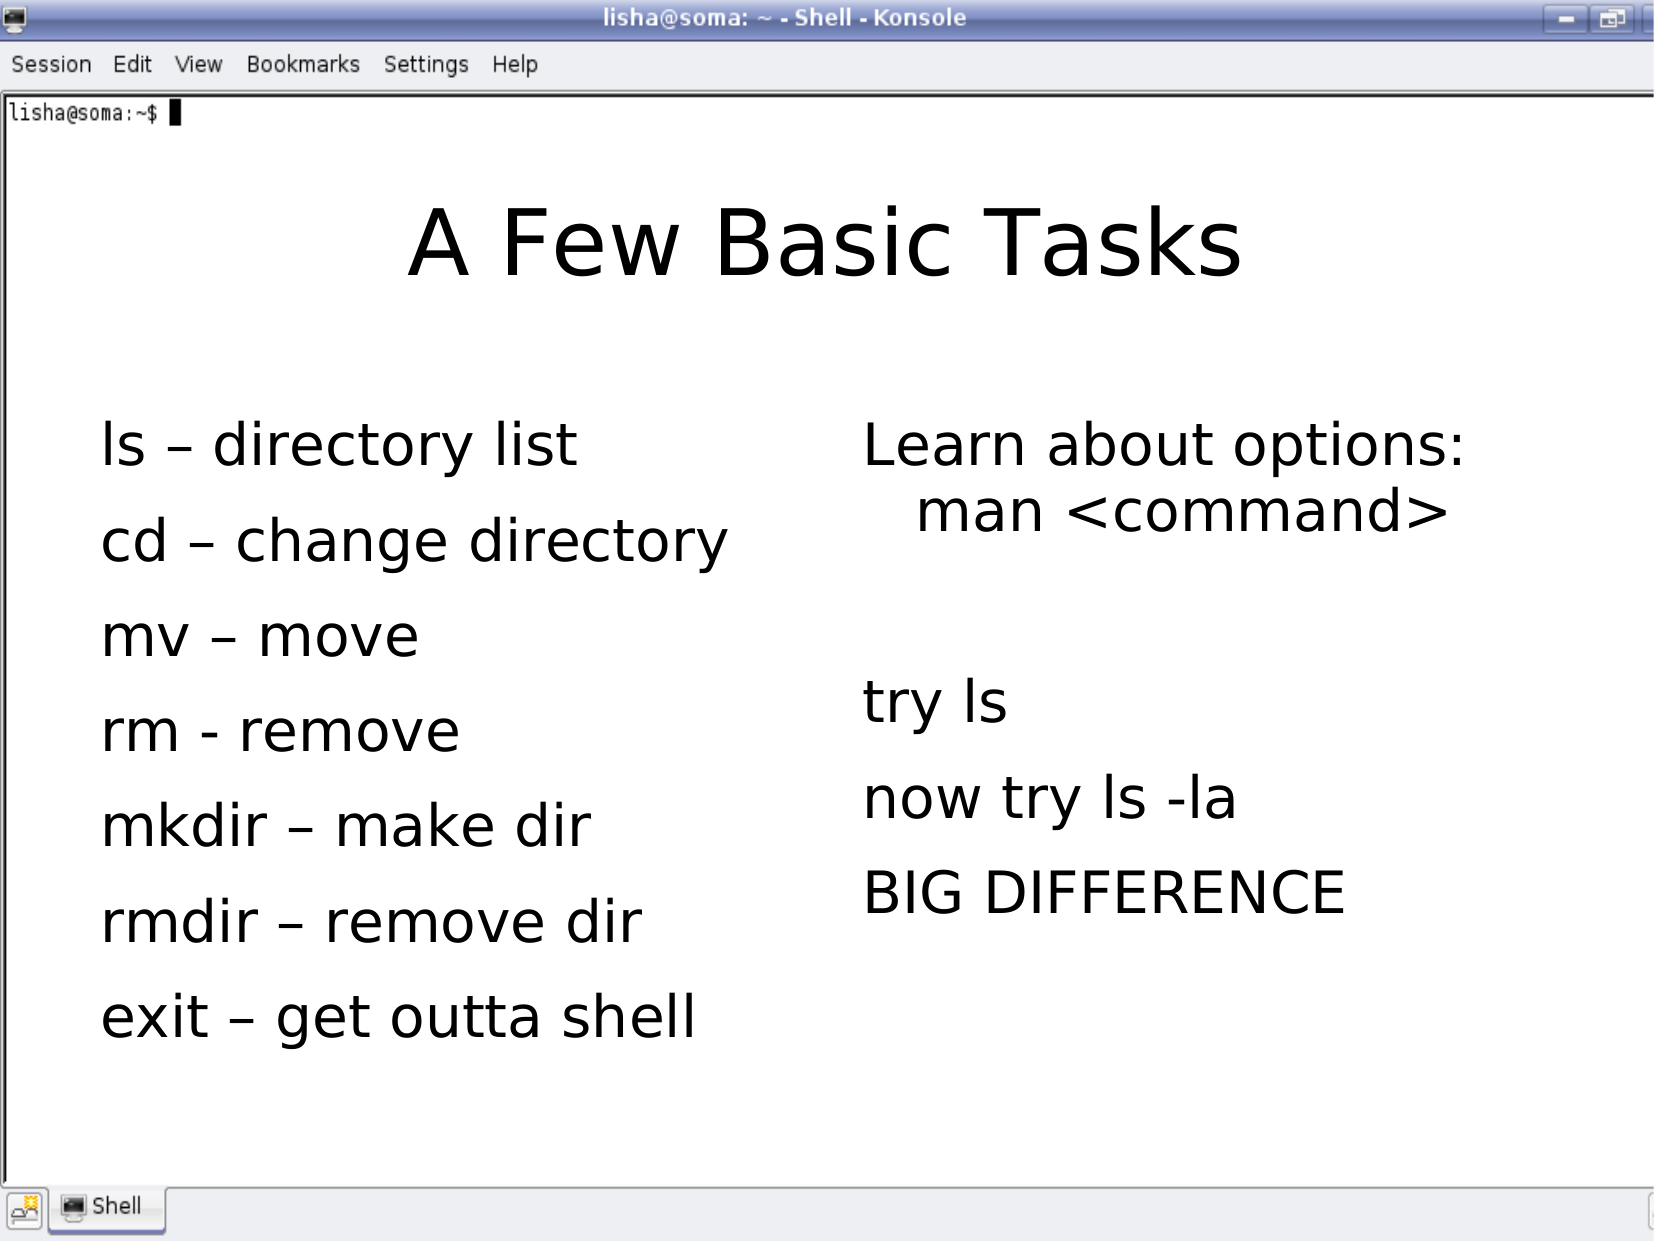

# A Few Basic Tasks
ls – directory list
cd – change directory
mv – move
rm - remove
mkdir – make dir
rmdir – remove dir
exit – get outta shell
Learn about options:
man <command>
try ls
now try ls -la
BIG DIFFERENCE